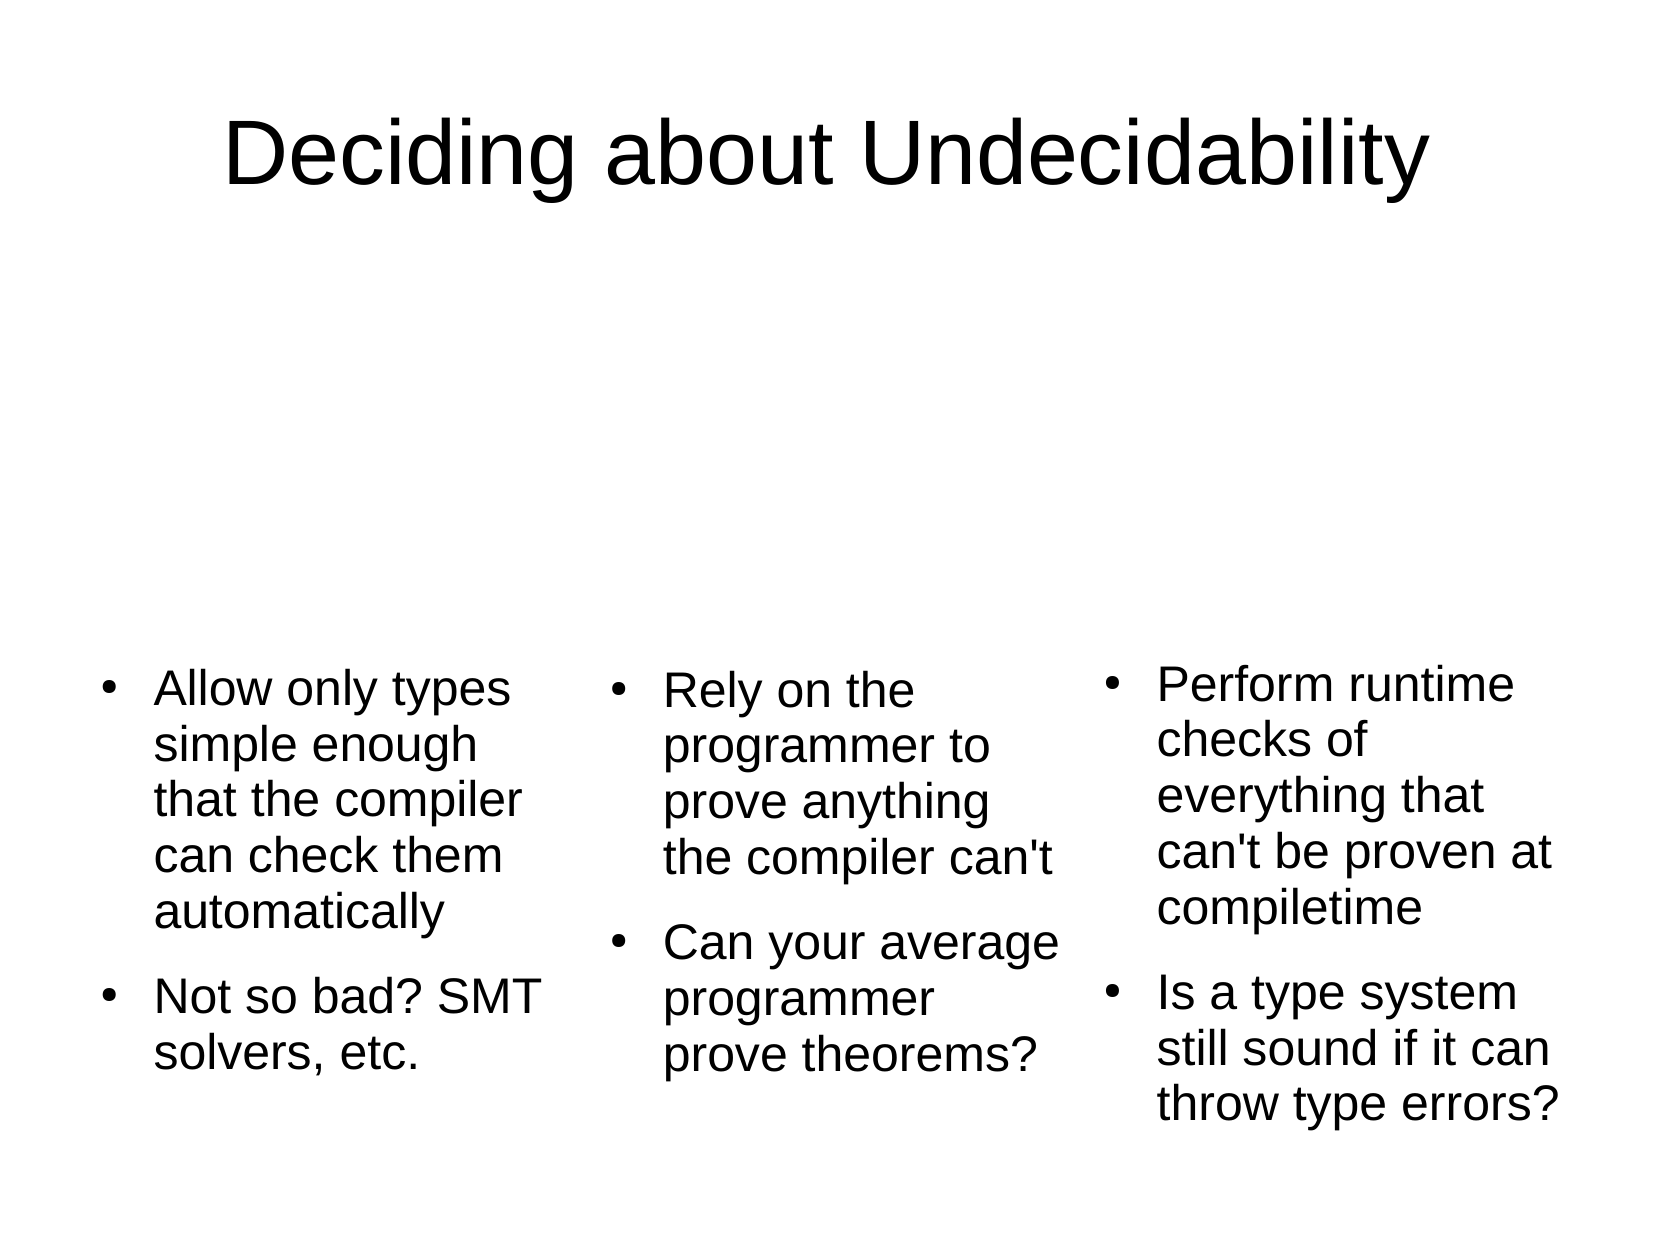

# Deciding about Undecidability
Perform runtime checks of everything that can't be proven at compiletime
Is a type system still sound if it can throw type errors?
Allow only types simple enough that the compiler can check them automatically
Not so bad? SMT solvers, etc.
Rely on the programmer to prove anything the compiler can't
Can your average programmer prove theorems?